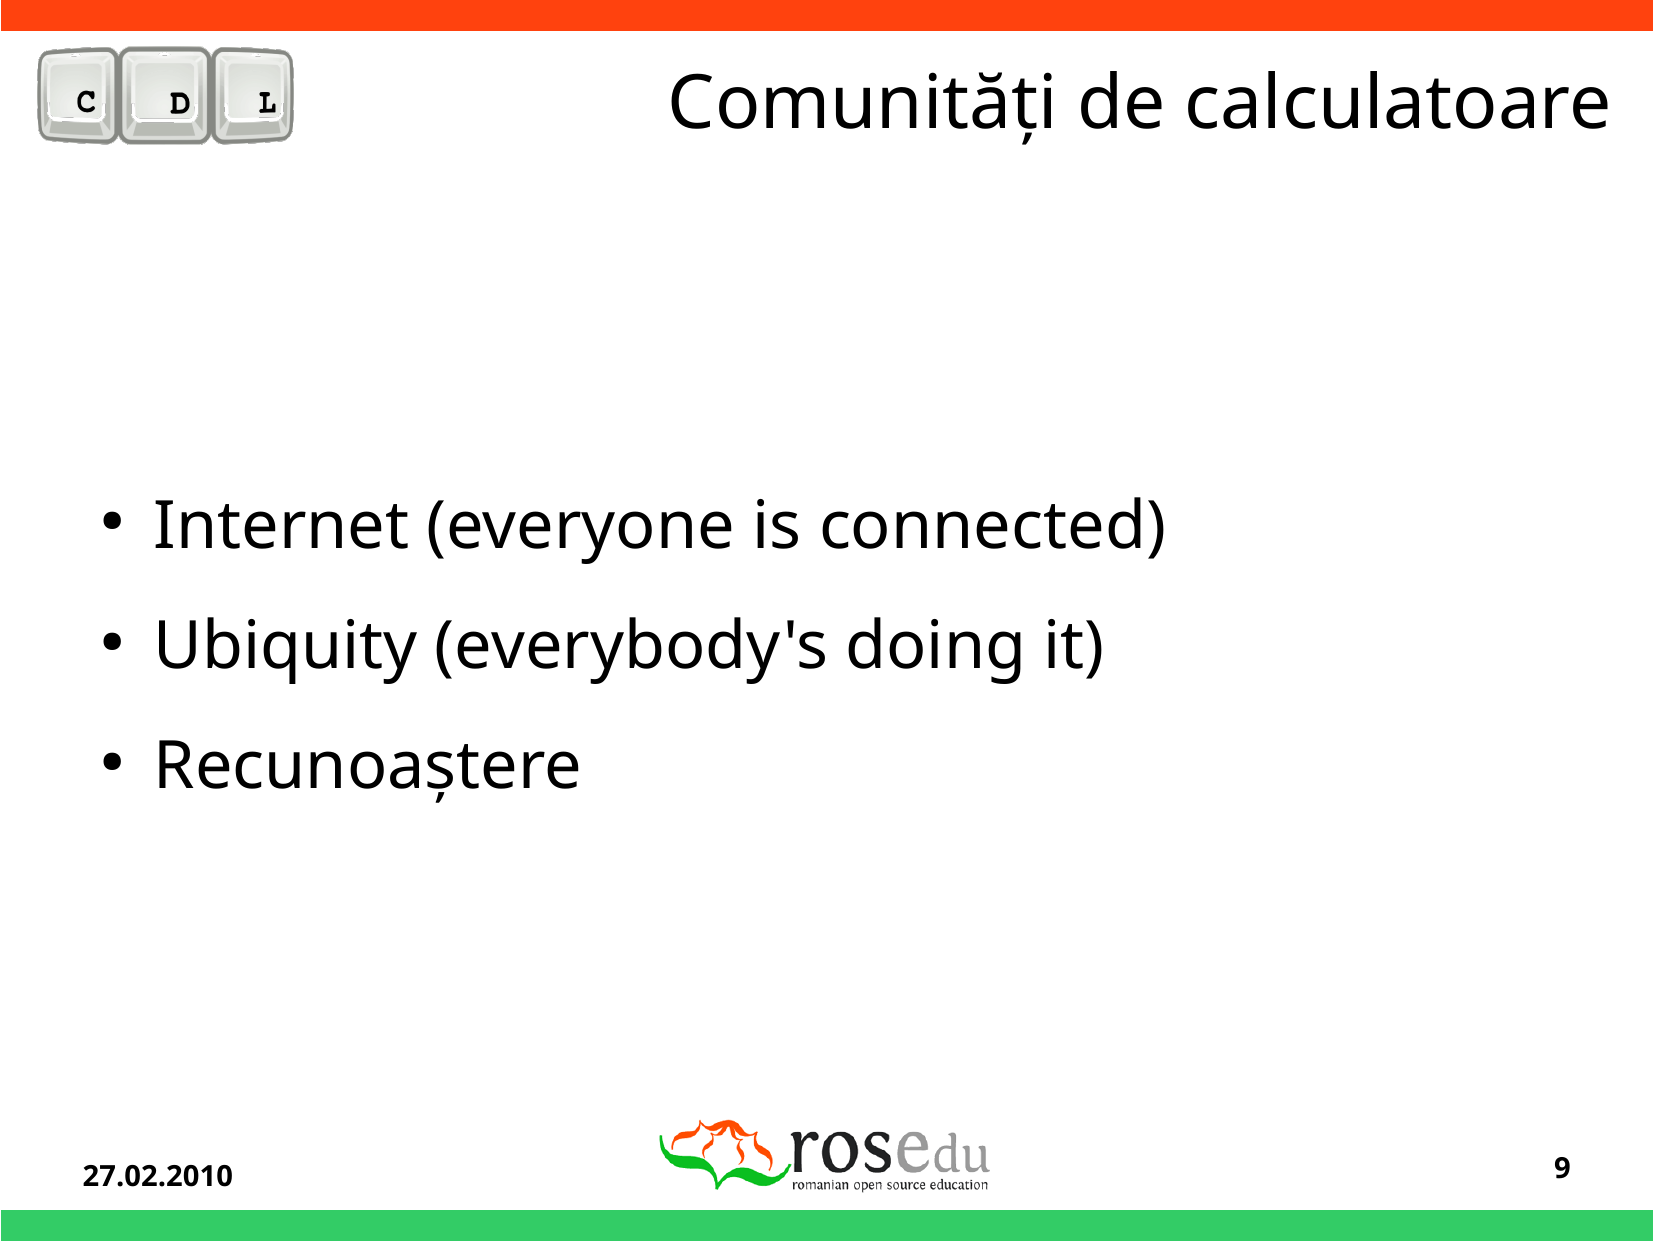

# Comunități de calculatoare
Internet (everyone is connected)
Ubiquity (everybody's doing it)
Recunoaștere
9
27.02.2010